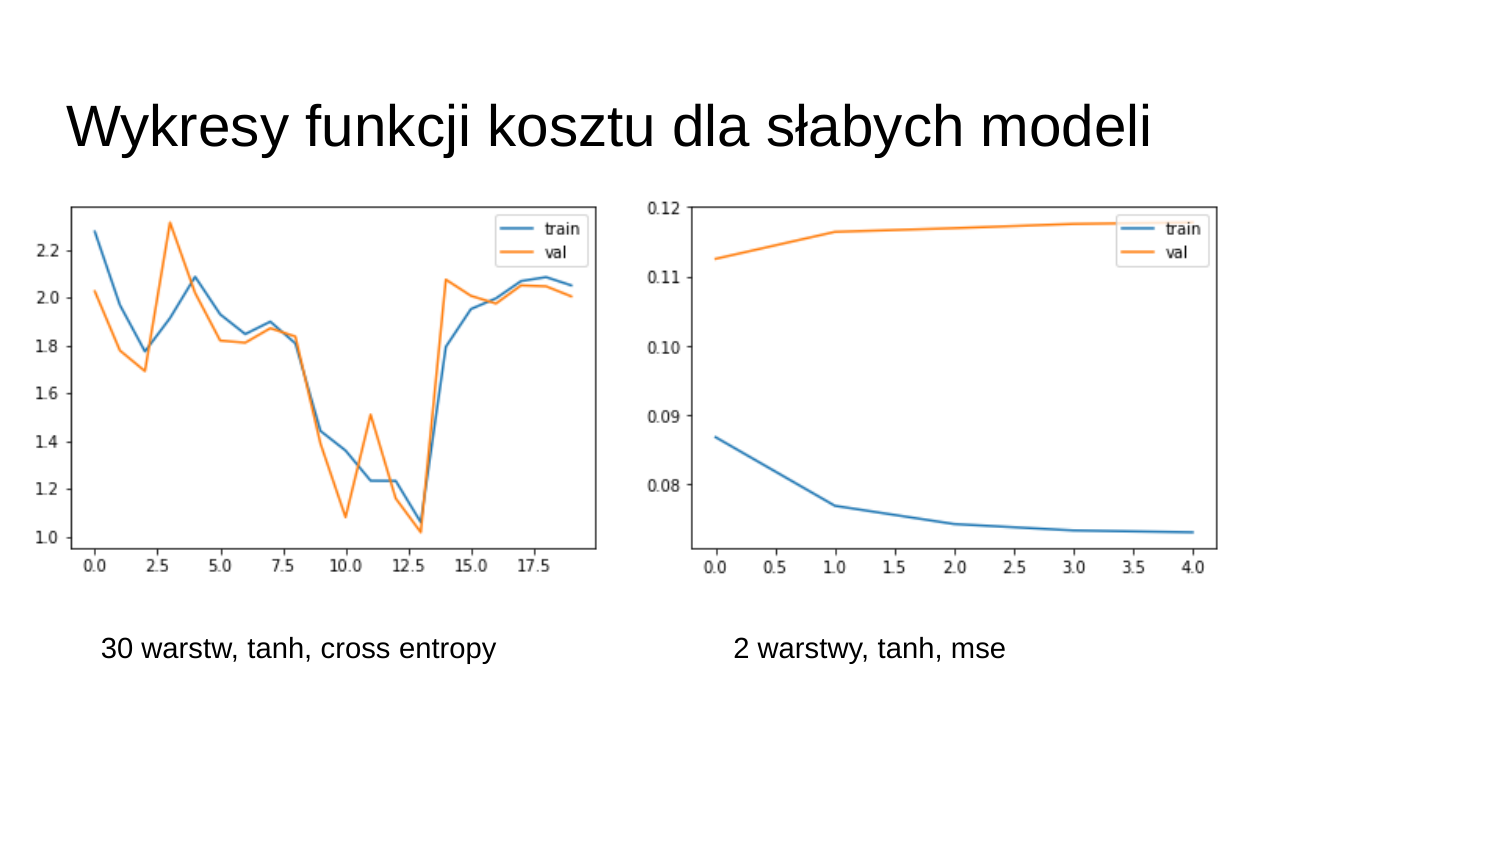

# Wykresy funkcji kosztu dla słabych modeli
30 warstw, tanh, cross entropy
2 warstwy, tanh, mse